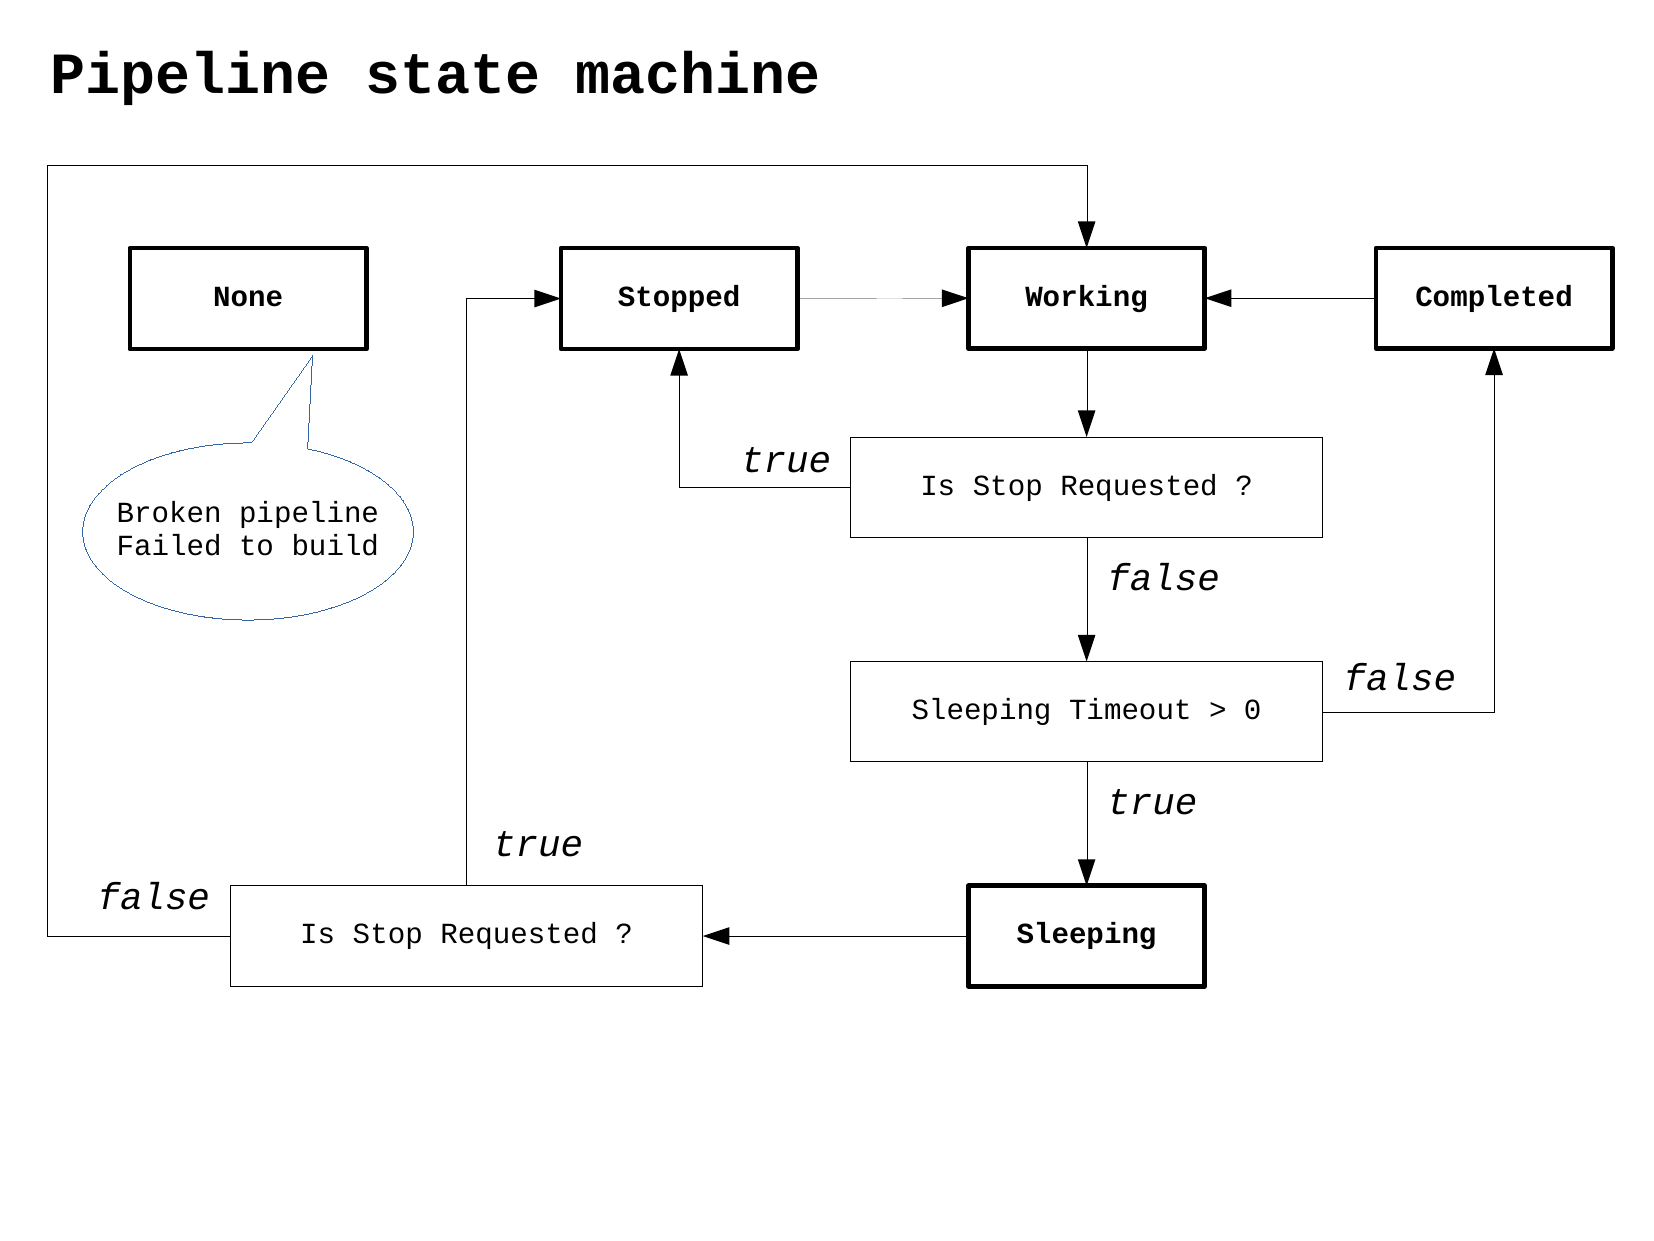

Pipeline state machine
None
Stopped
Working
Completed
true
Is Stop Requested ?
Broken pipeline
Failed to build
false
false
Sleeping Timeout > 0
true
true
false
Is Stop Requested ?
Sleeping